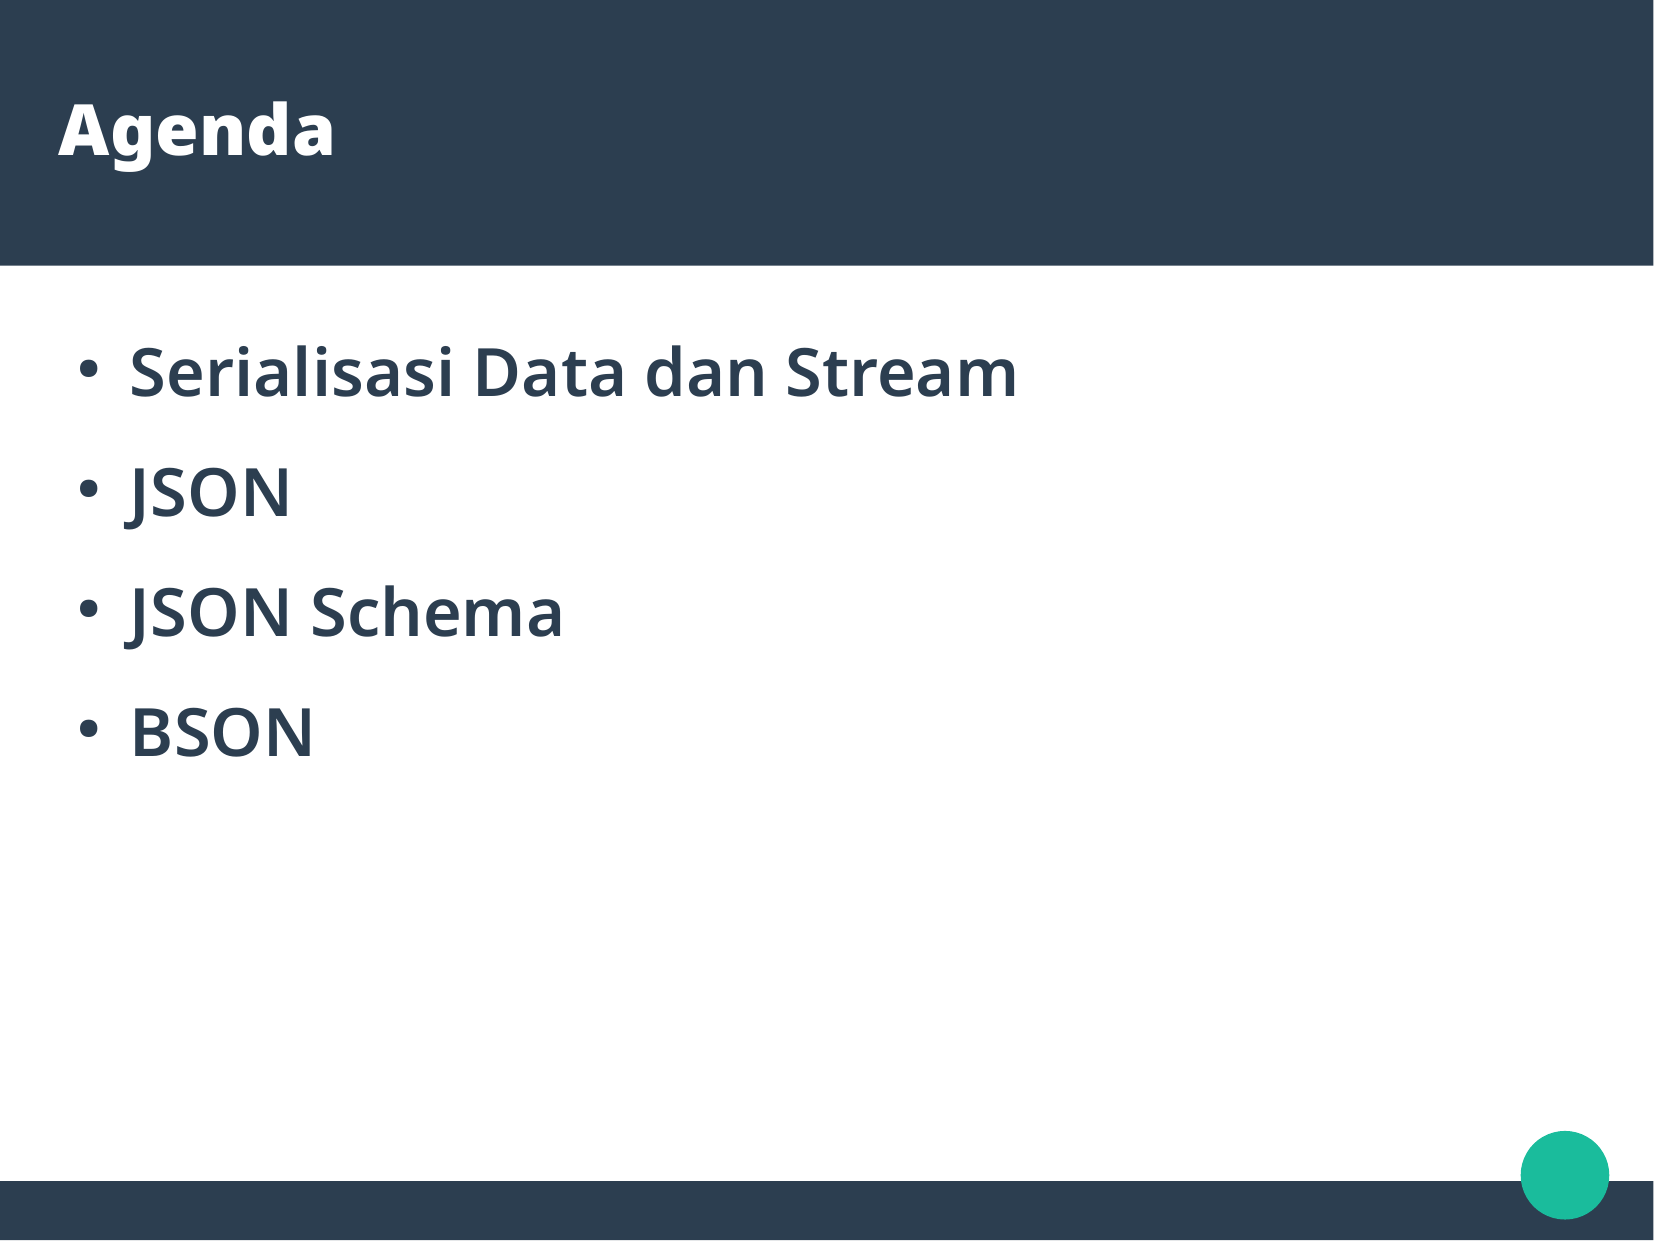

# Agenda
Serialisasi Data dan Stream
JSON
JSON Schema
BSON